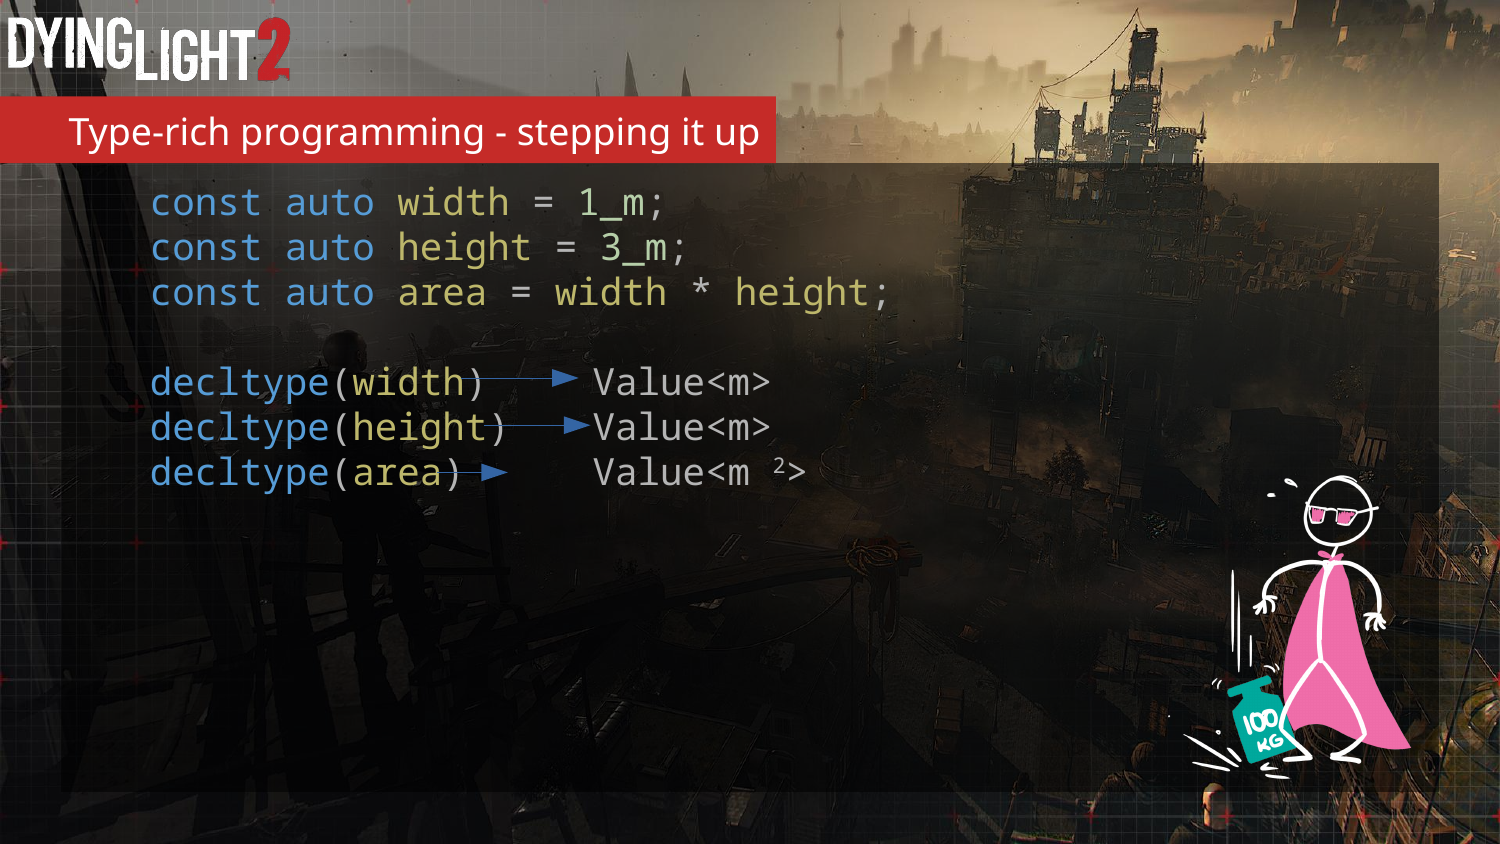

Type-rich programming - stepping it up
	const auto width = 1_m;
	const auto height = 3_m;
	const auto area = width * height;
	decltype(width)		Value<m>
	decltype(height)		Value<m>
	decltype(area)		Value<m 2>